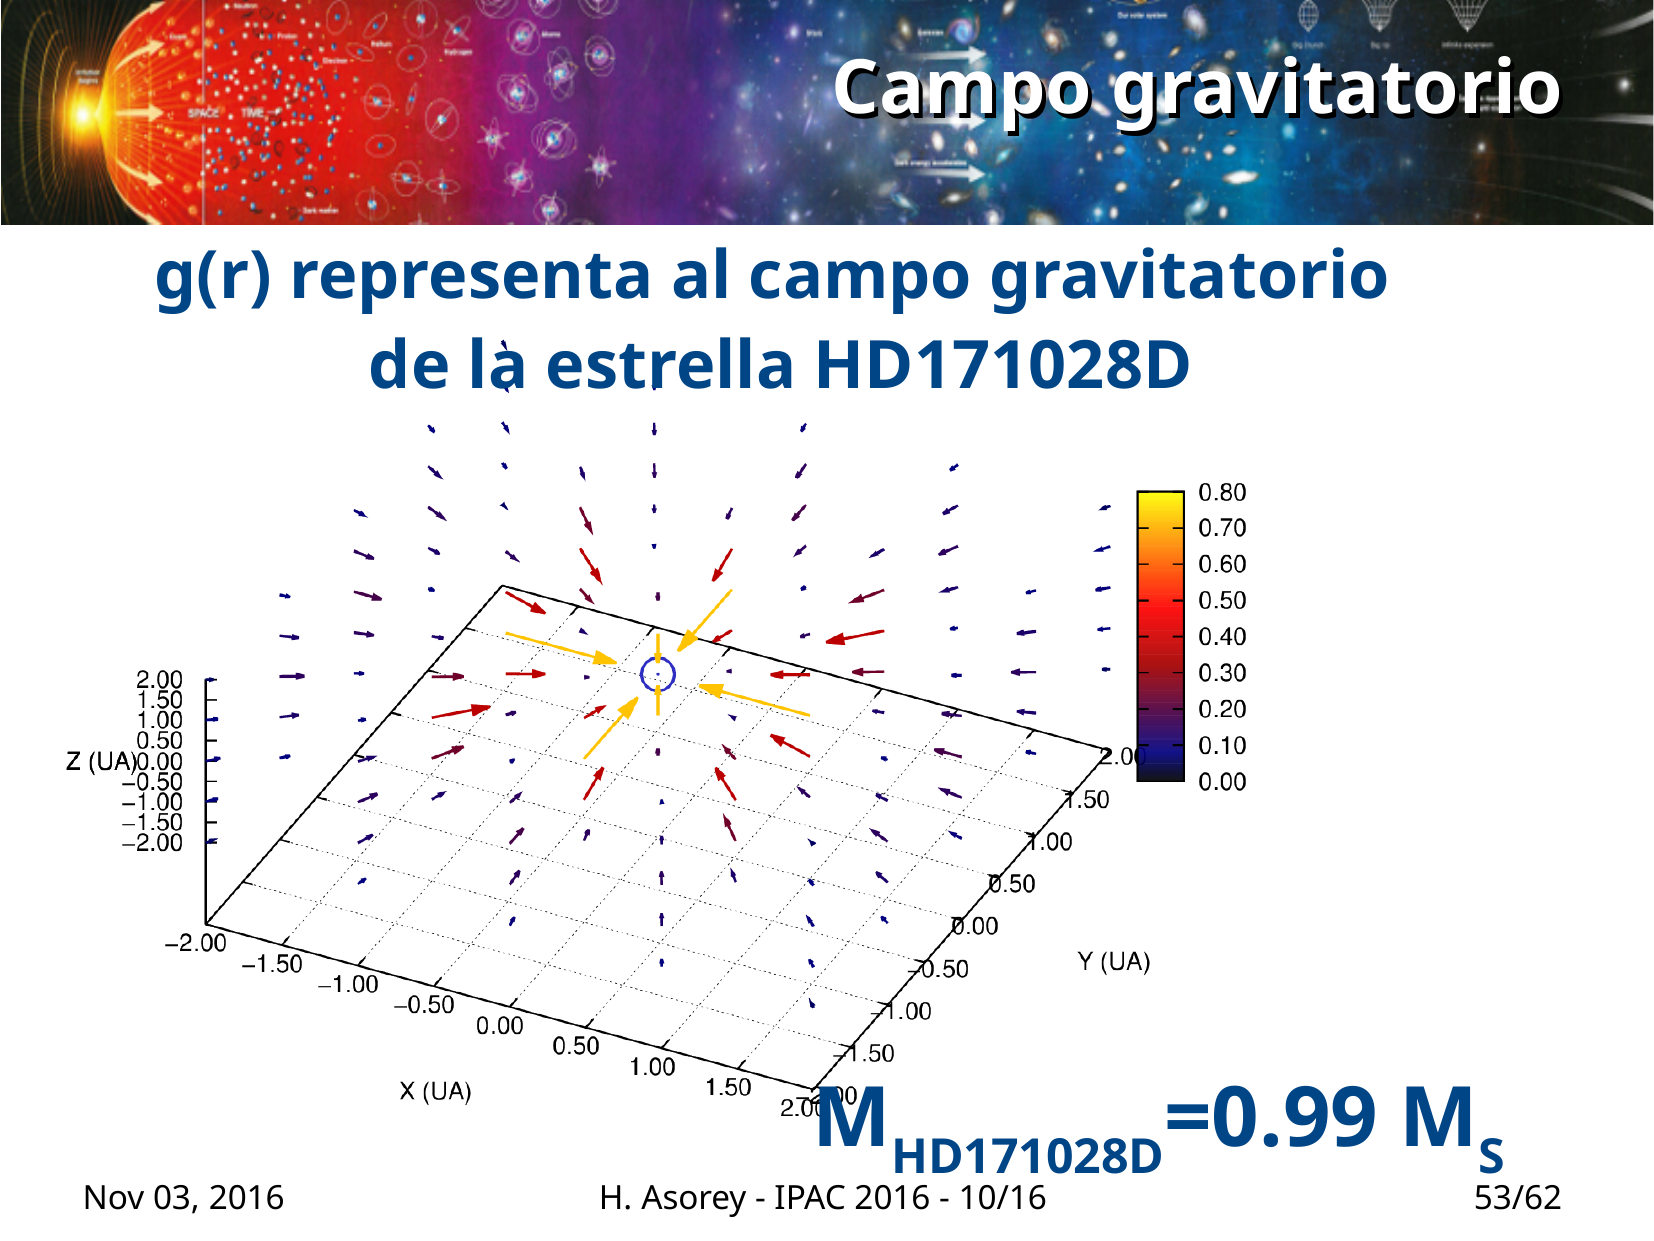

# Campo gravitatorio
g(r) representa al campo gravitatorio
de la estrella HD171028D
MHD171028D=0.99 MS
Nov 03, 2016
H. Asorey - IPAC 2016 - 10/16
53